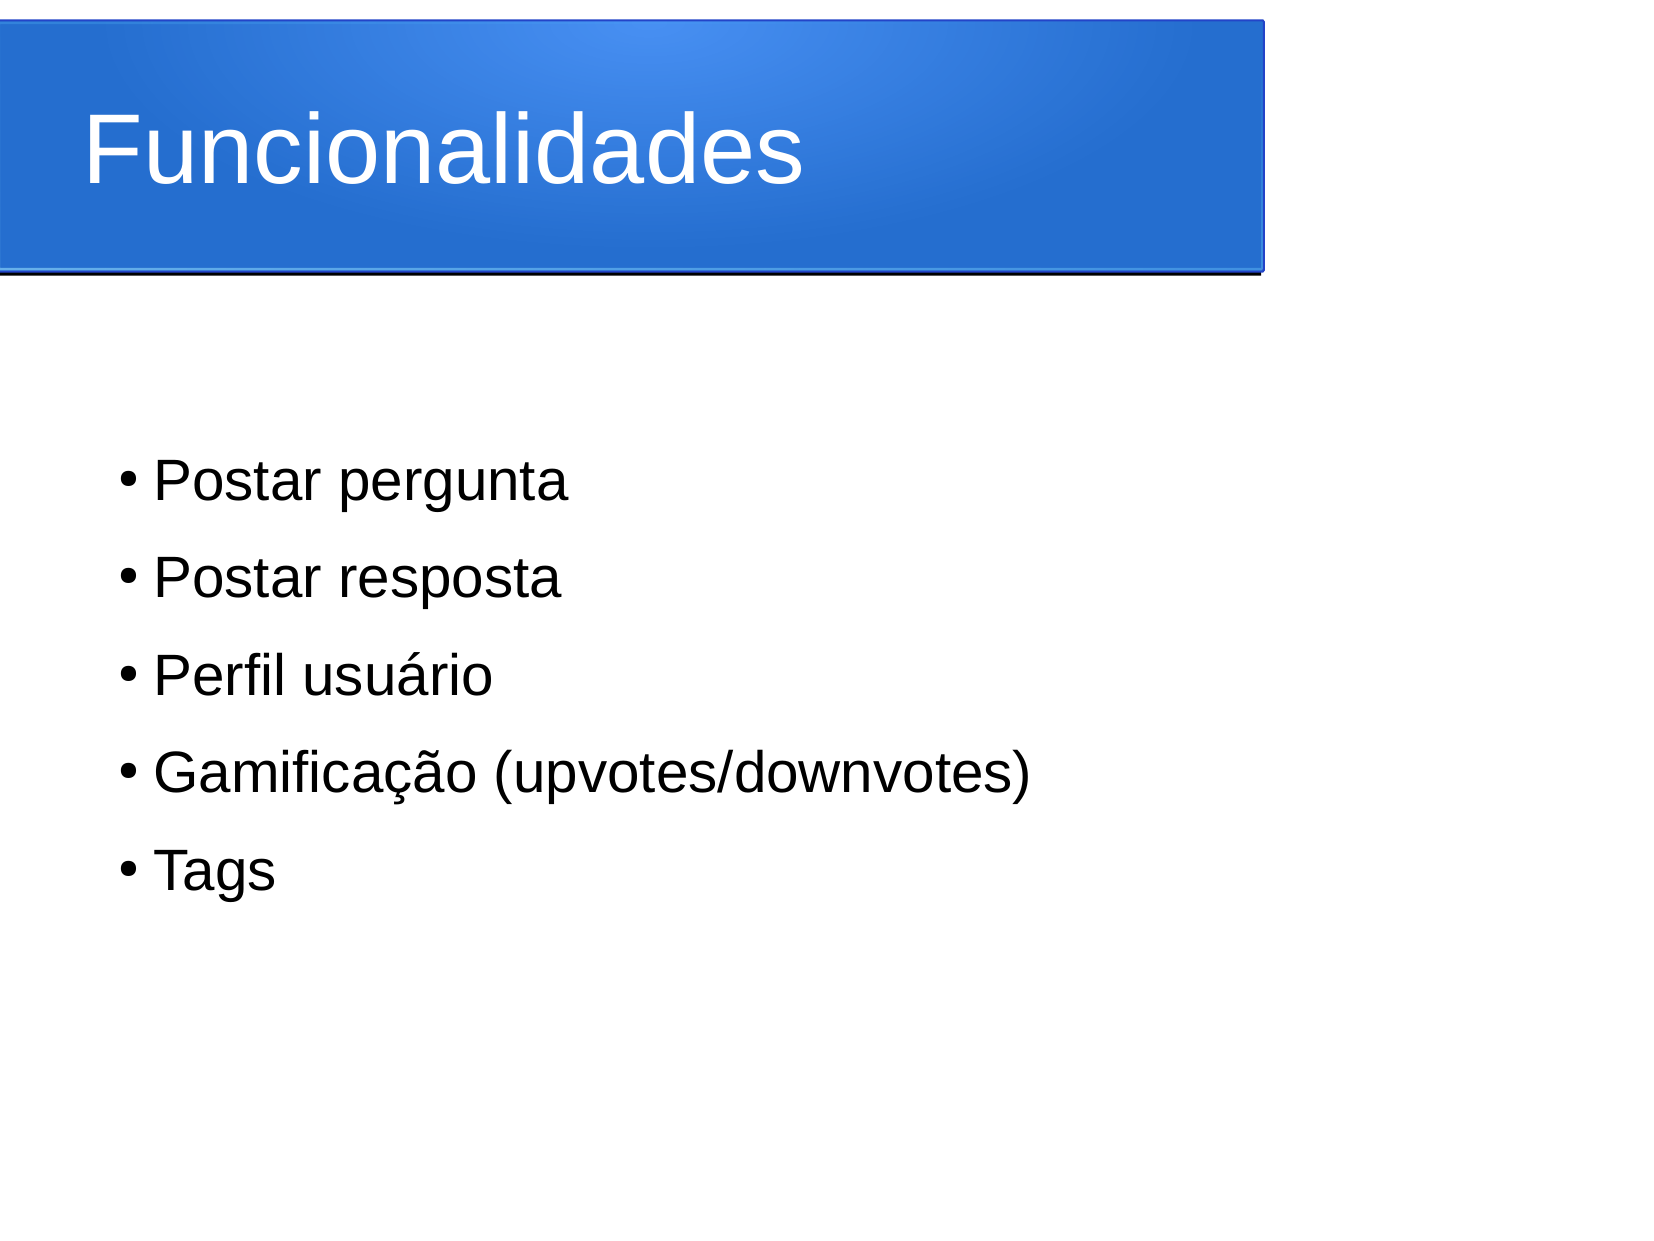

# Funcionalidades
Postar pergunta
Postar resposta
Perfil usuário
Gamificação (upvotes/downvotes)
Tags